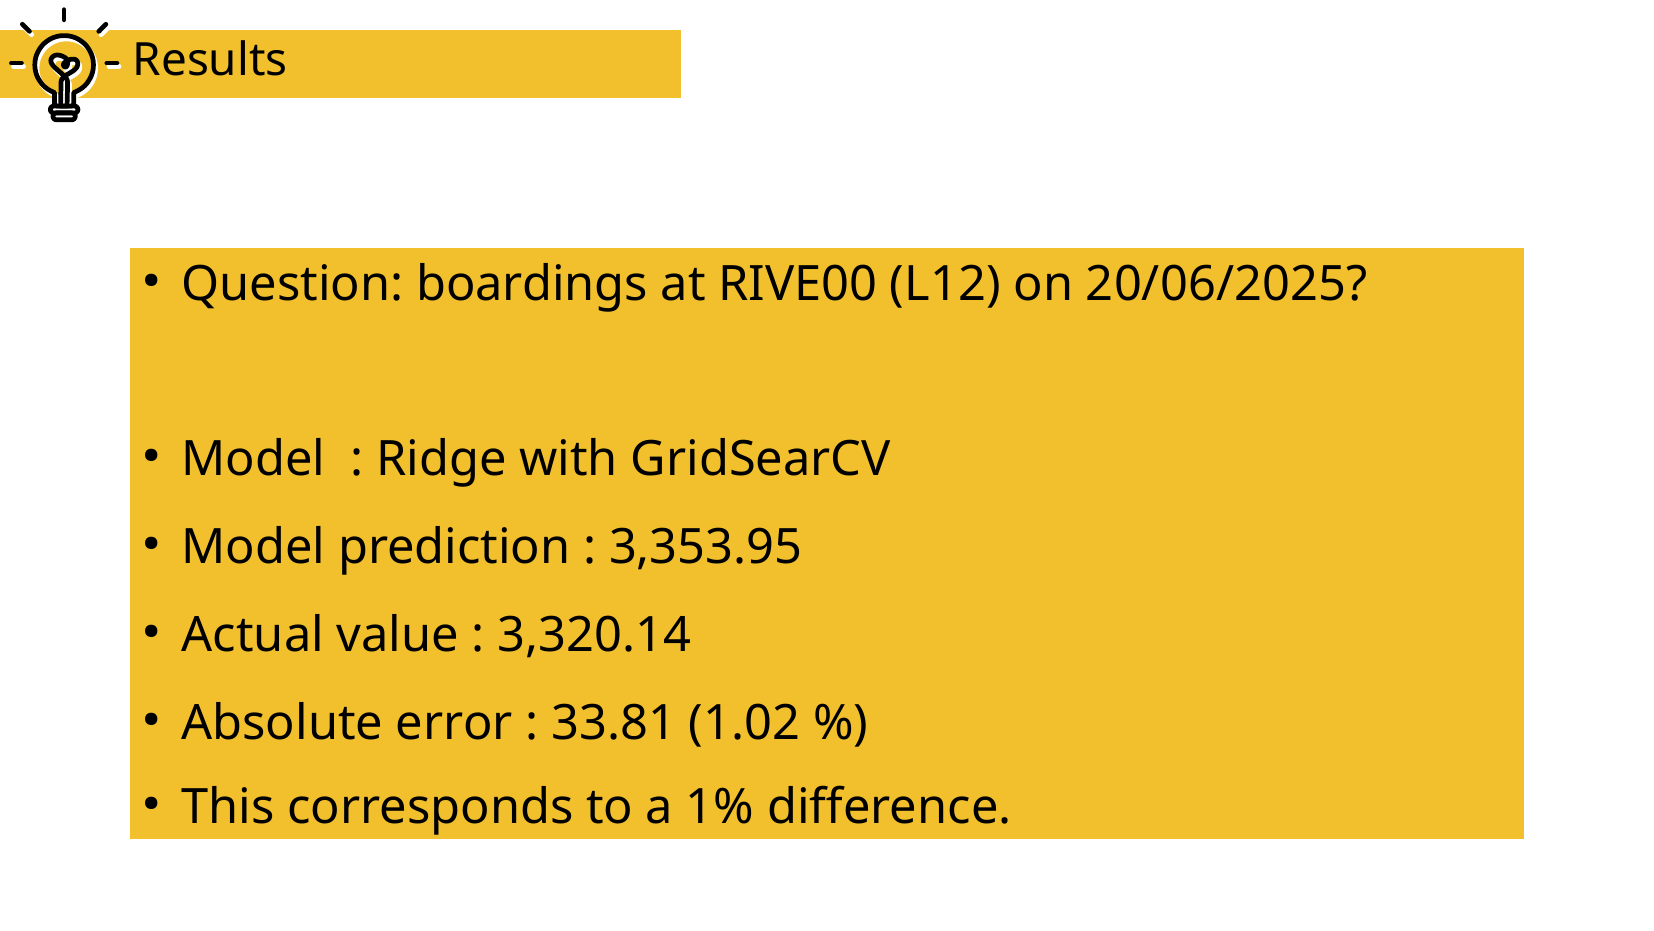

# Results
Question: boardings at RIVE00 (L12) on 20/06/2025?
Model : Ridge with GridSearCV
Model prediction : 3,353.95
Actual value : 3,320.14
Absolute error : 33.81 (1.02 %)
This corresponds to a 1% difference.